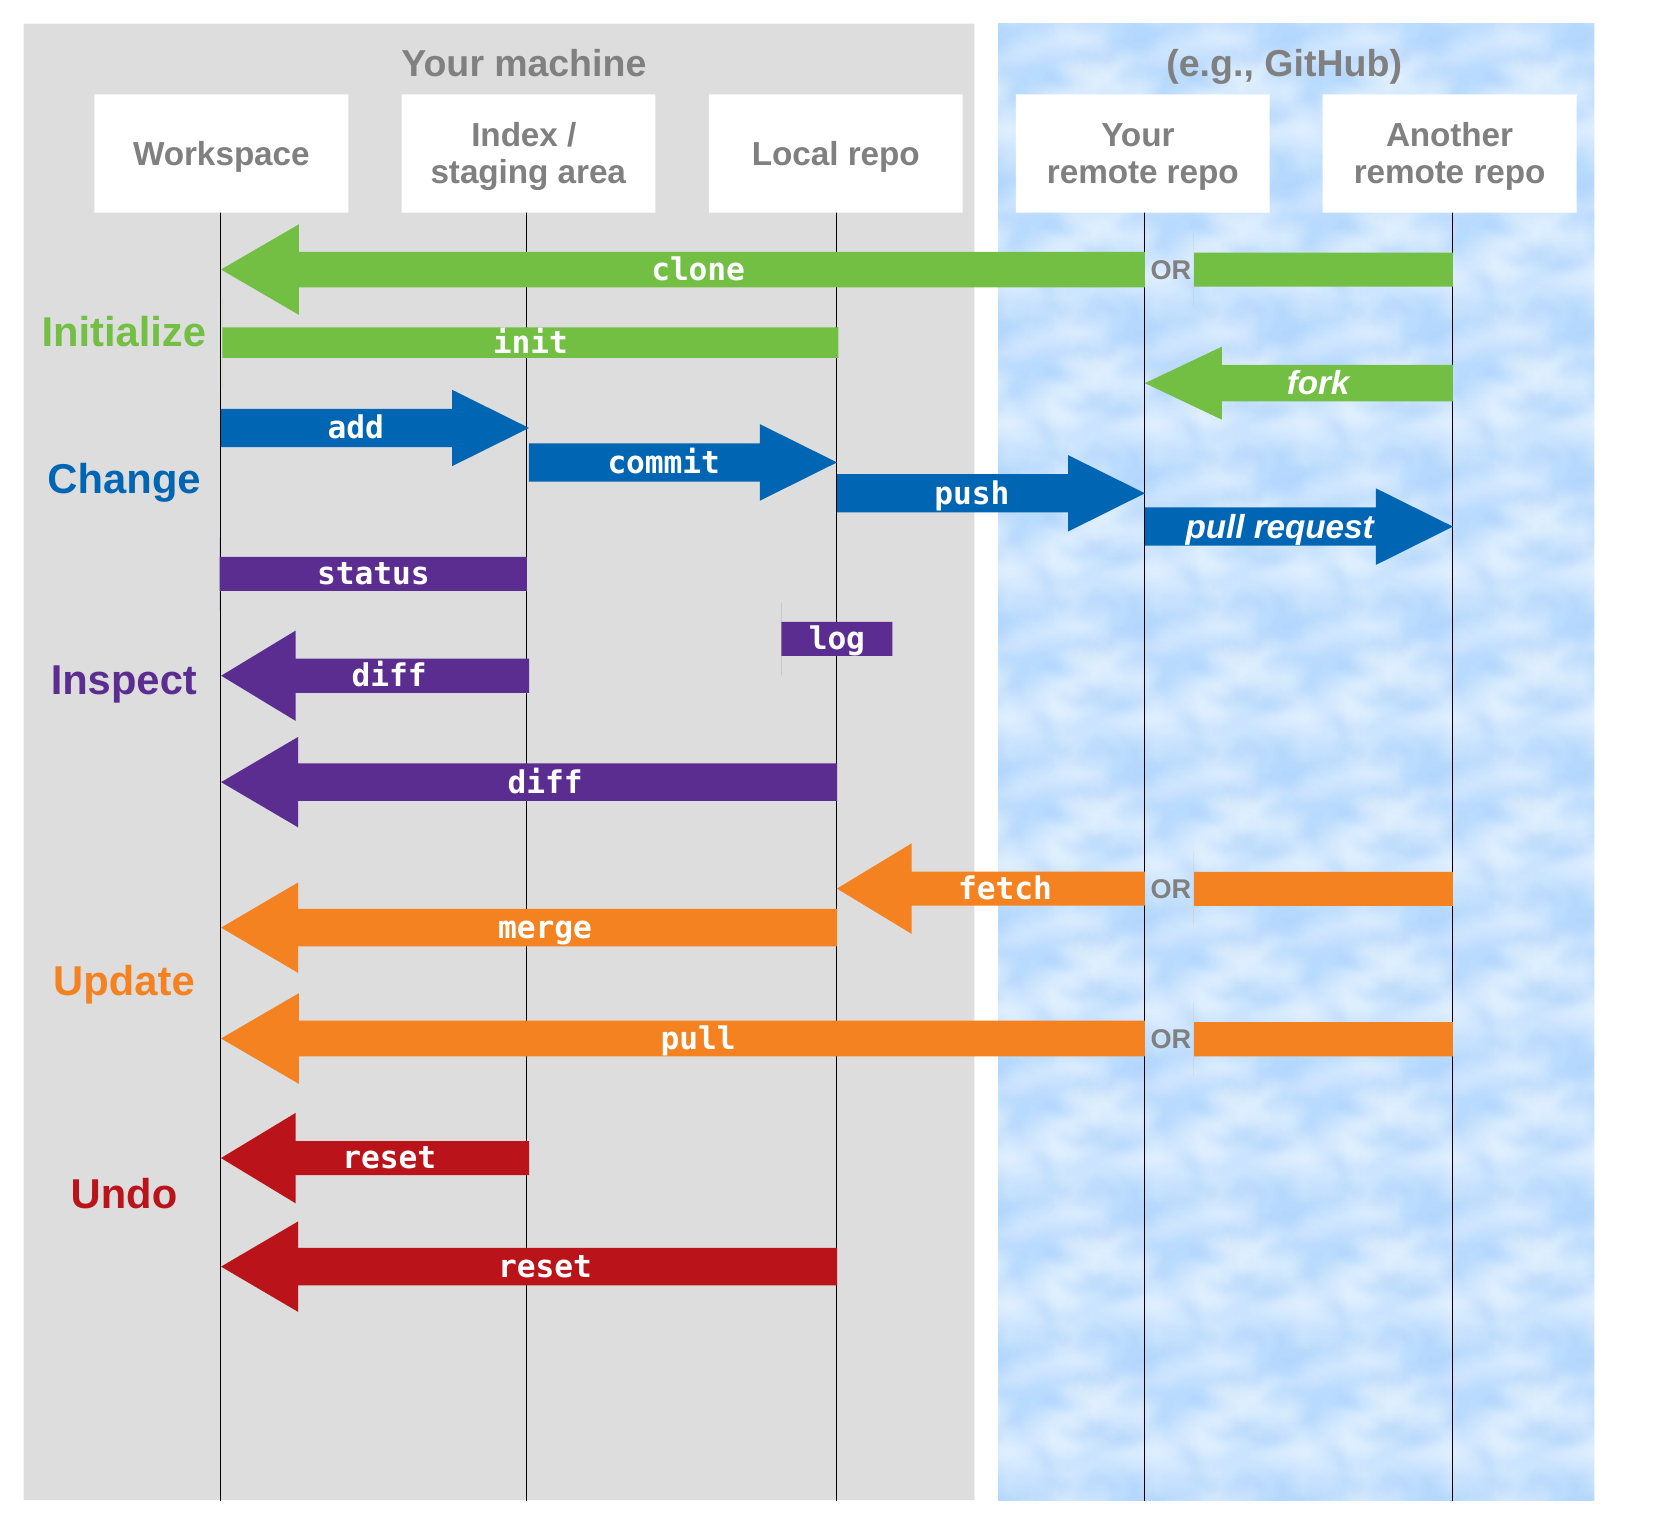

Your machine
(e.g., GitHub)
Workspace
Index /
staging area
Local repo
Your
remote repo
Another
remote repo
clone
OR
init
Initialize
fork
add
commit
Change
push
pull request
status
log
diff
Inspect
diff
fetch
OR
merge
Update
pull
OR
reset
Undo
reset